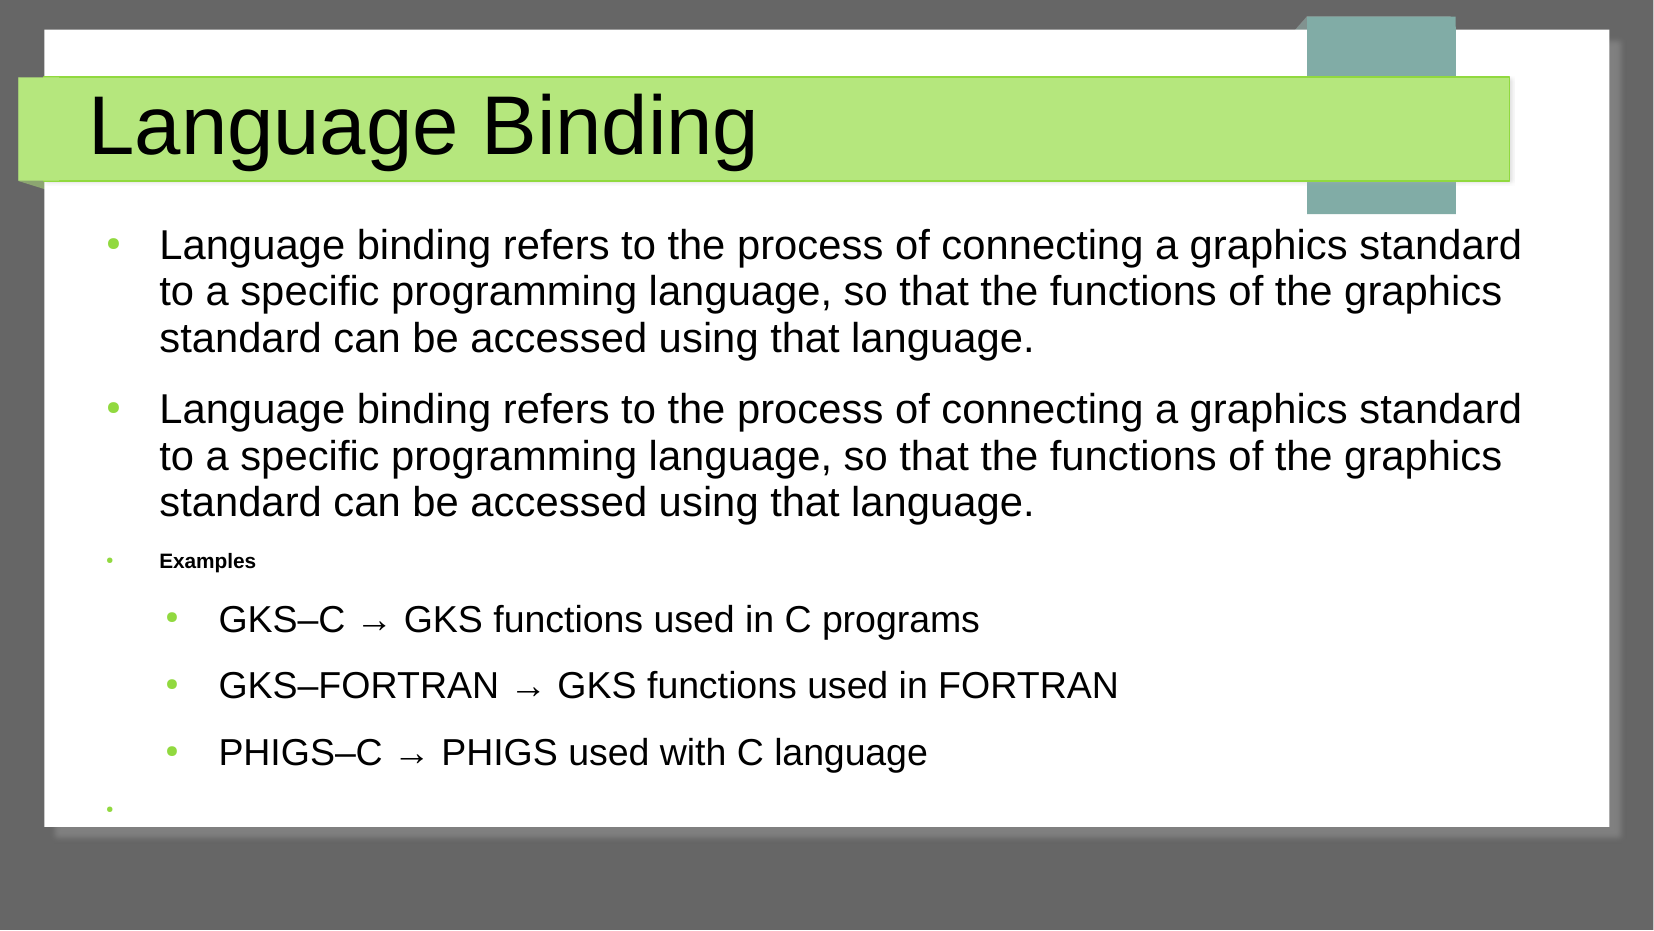

# Language Binding
Language binding refers to the process of connecting a graphics standard to a specific programming language, so that the functions of the graphics standard can be accessed using that language.
Language binding refers to the process of connecting a graphics standard to a specific programming language, so that the functions of the graphics standard can be accessed using that language.
Examples
GKS–C → GKS functions used in C programs
GKS–FORTRAN → GKS functions used in FORTRAN
PHIGS–C → PHIGS used with C language